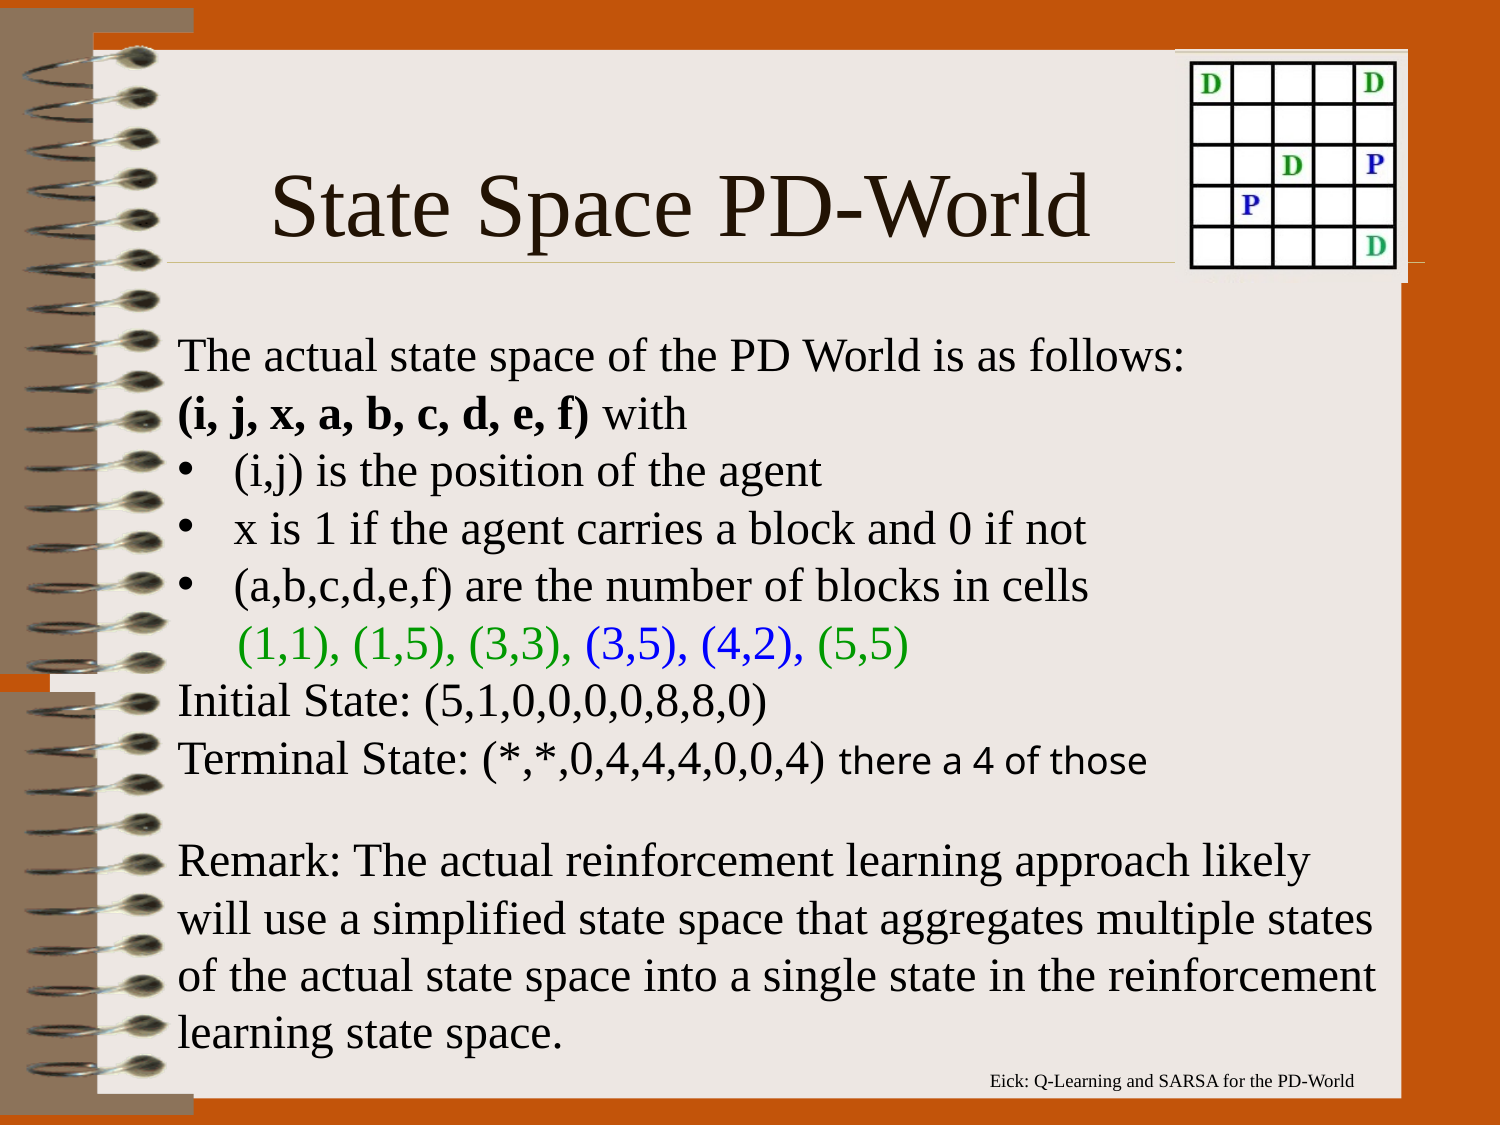

# State Space PD-World
The actual state space of the PD World is as follows:
(i, j, x, a, b, c, d, e, f) with
(i,j) is the position of the agent
x is 1 if the agent carries a block and 0 if not
(a,b,c,d,e,f) are the number of blocks in cells
 (1,1), (1,5), (3,3), (3,5), (4,2), (5,5)
Initial State: (5,1,0,0,0,0,8,8,0)
Terminal State: (*,*,0,4,4,4,0,0,4) there a 4 of those
Remark: The actual reinforcement learning approach likely
will use a simplified state space that aggregates multiple states
of the actual state space into a single state in the reinforcement
learning state space.